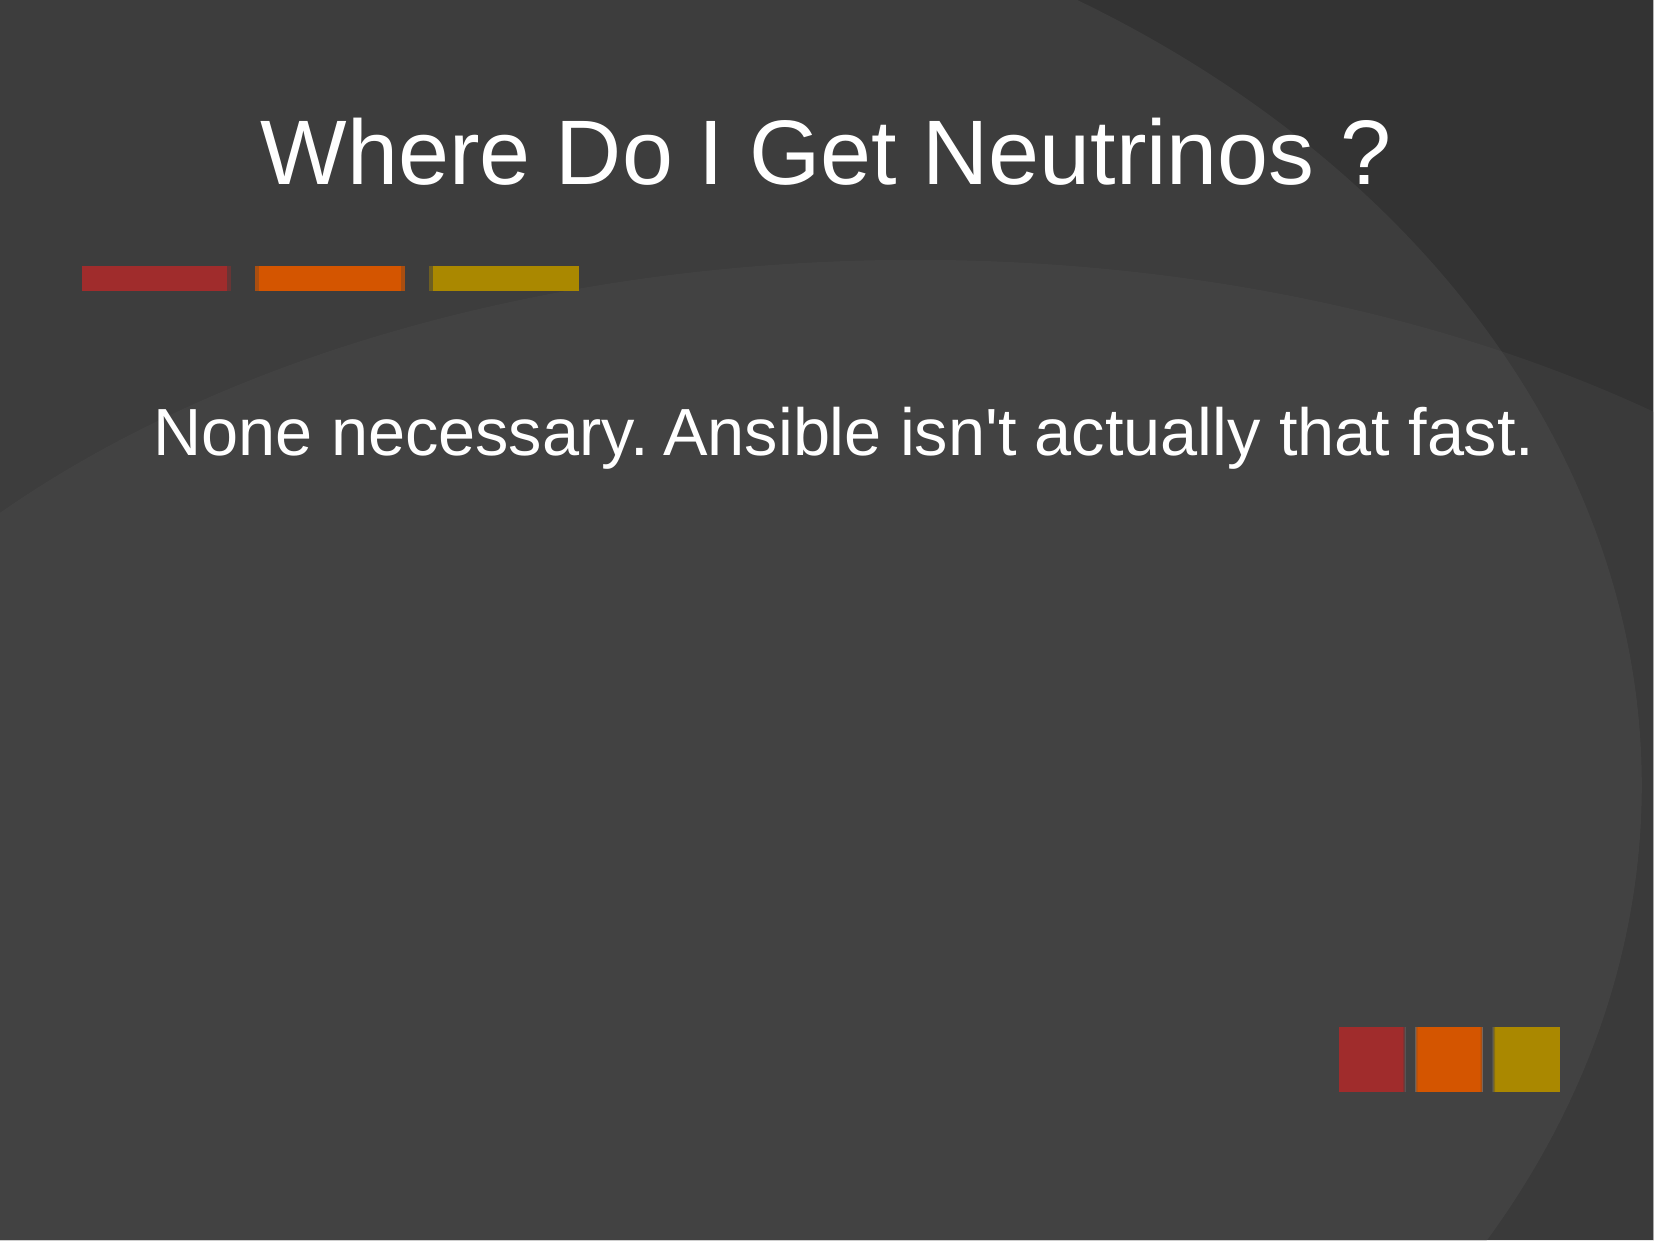

# Where Do I Get Neutrinos ?
None necessary. Ansible isn't actually that fast.